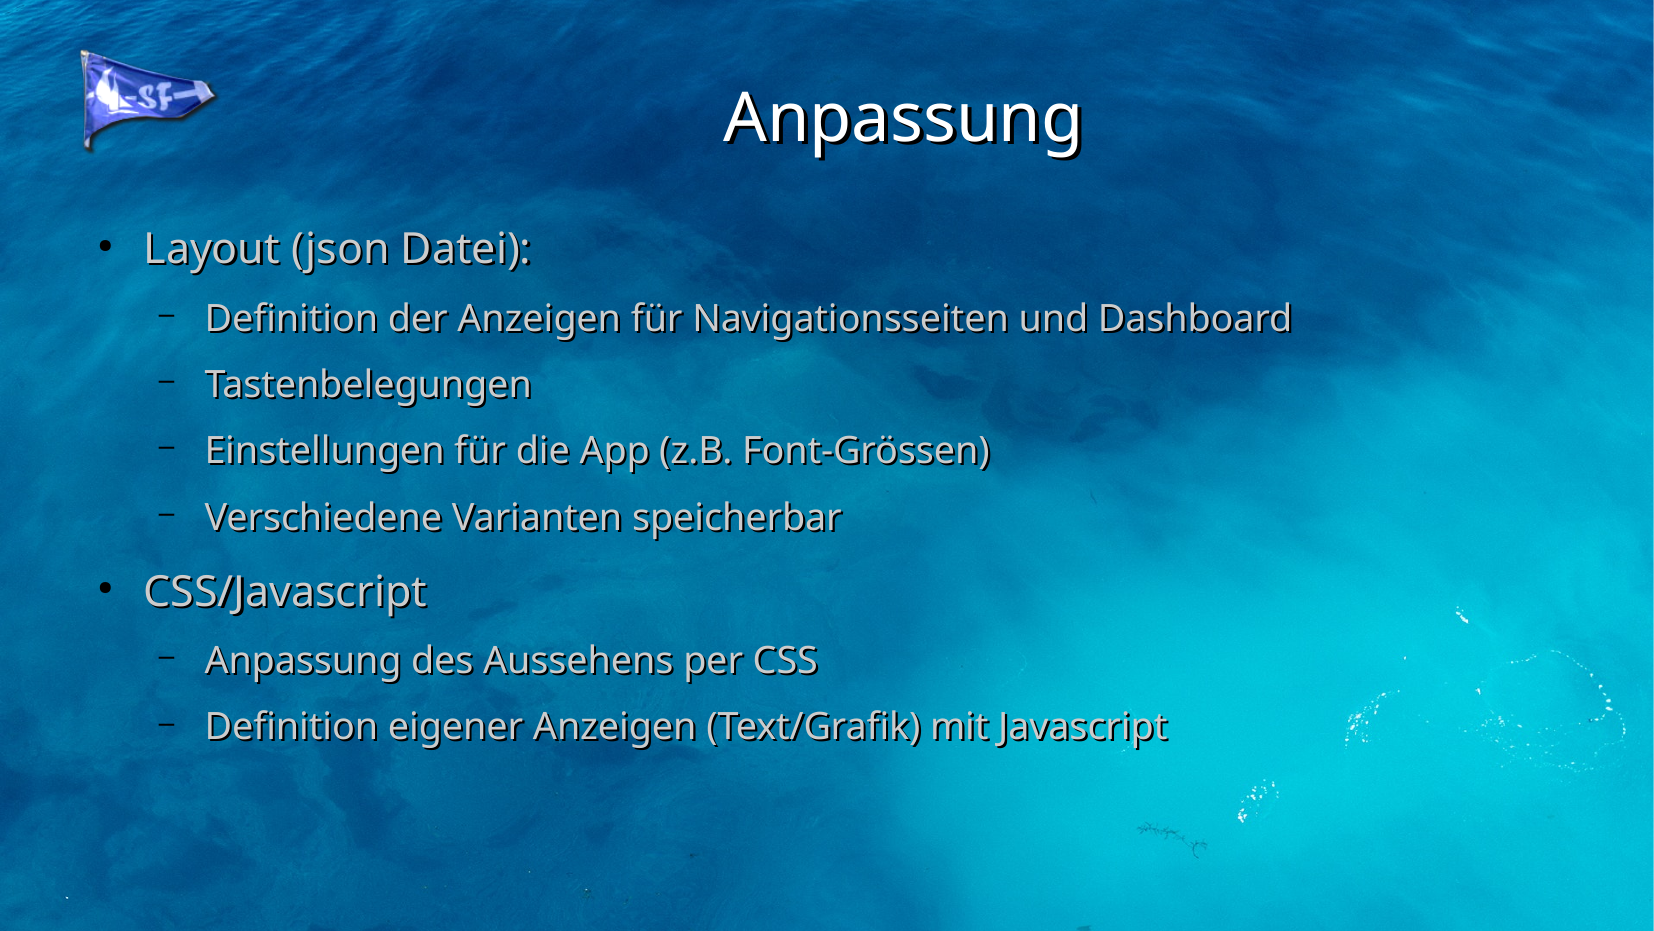

# Anpassung
Layout (json Datei):
Definition der Anzeigen für Navigationsseiten und Dashboard
Tastenbelegungen
Einstellungen für die App (z.B. Font-Grössen)
Verschiedene Varianten speicherbar
CSS/Javascript
Anpassung des Aussehens per CSS
Definition eigener Anzeigen (Text/Grafik) mit Javascript